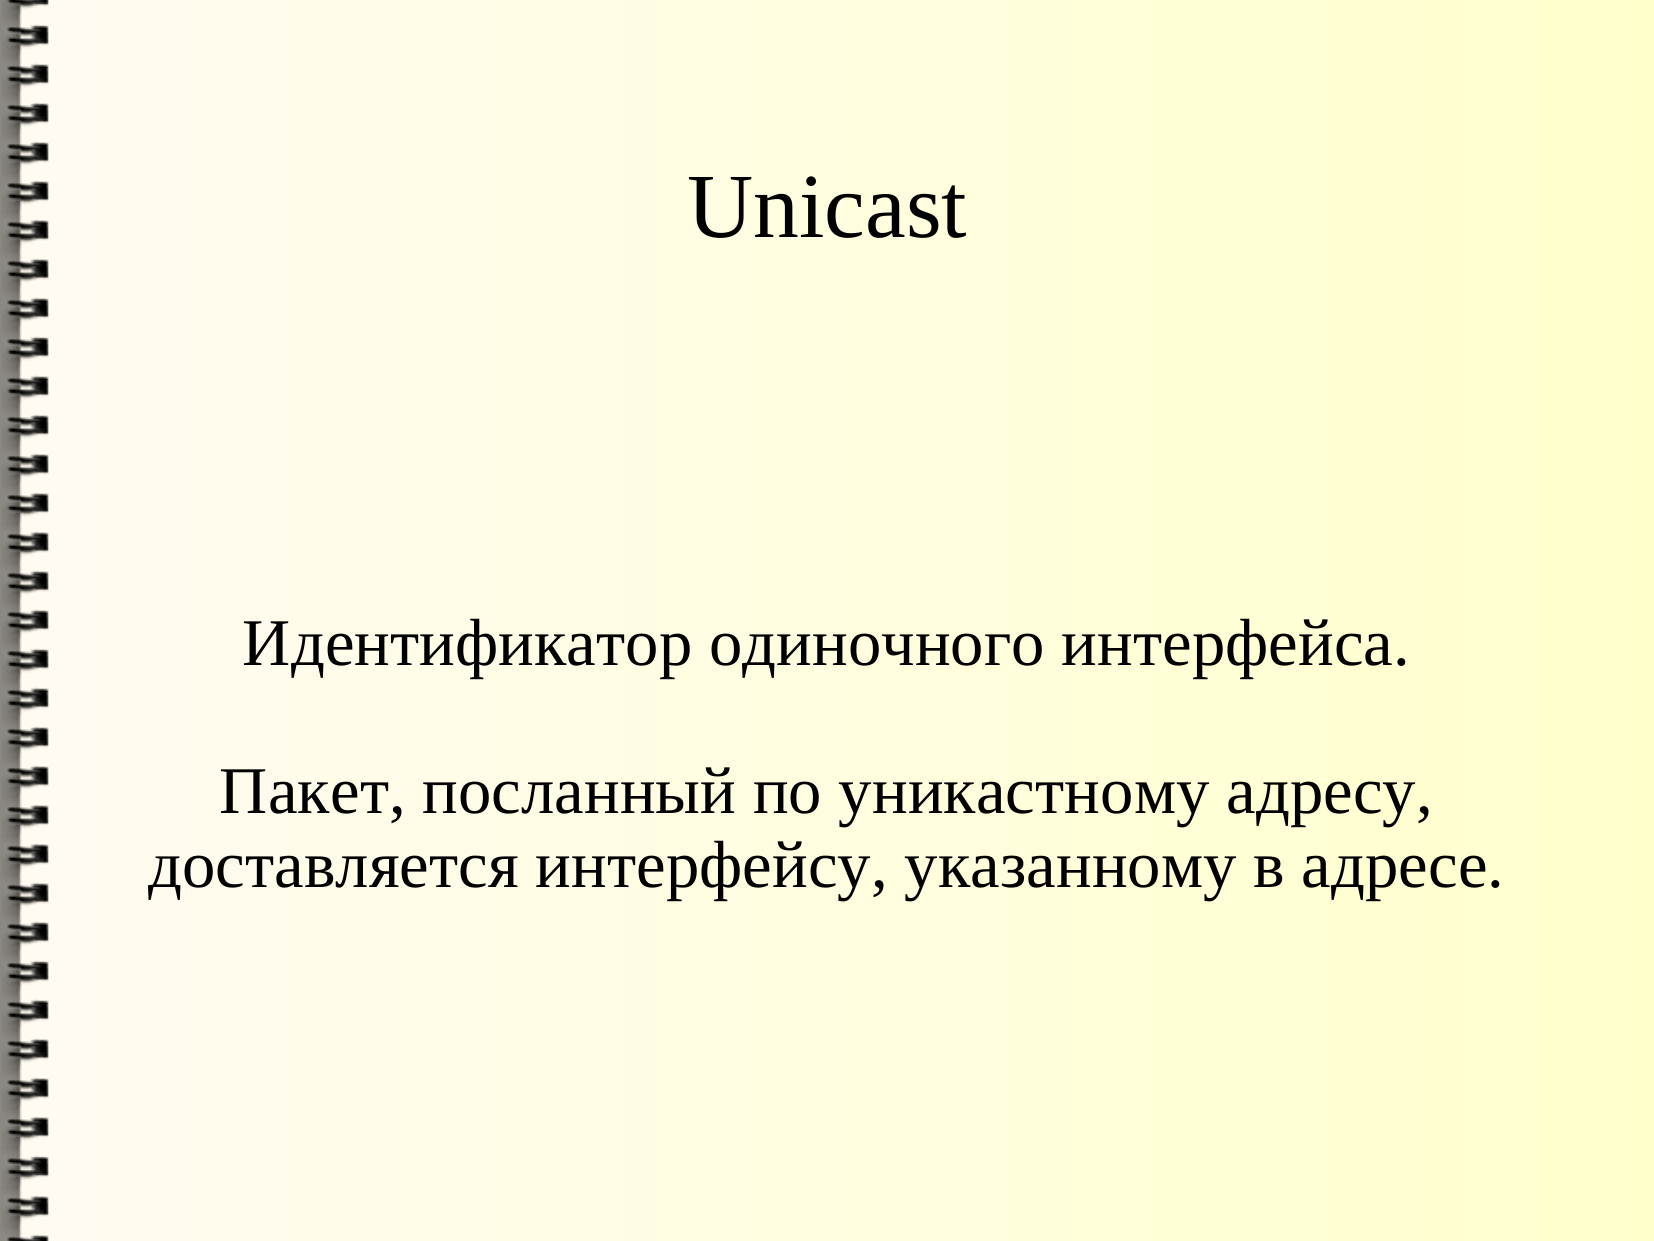

# Unicast
Идентификатор одиночного интерфейса.
Пакет, посланный по уникастному адресу, доставляется интерфейсу, указанному в адресе.